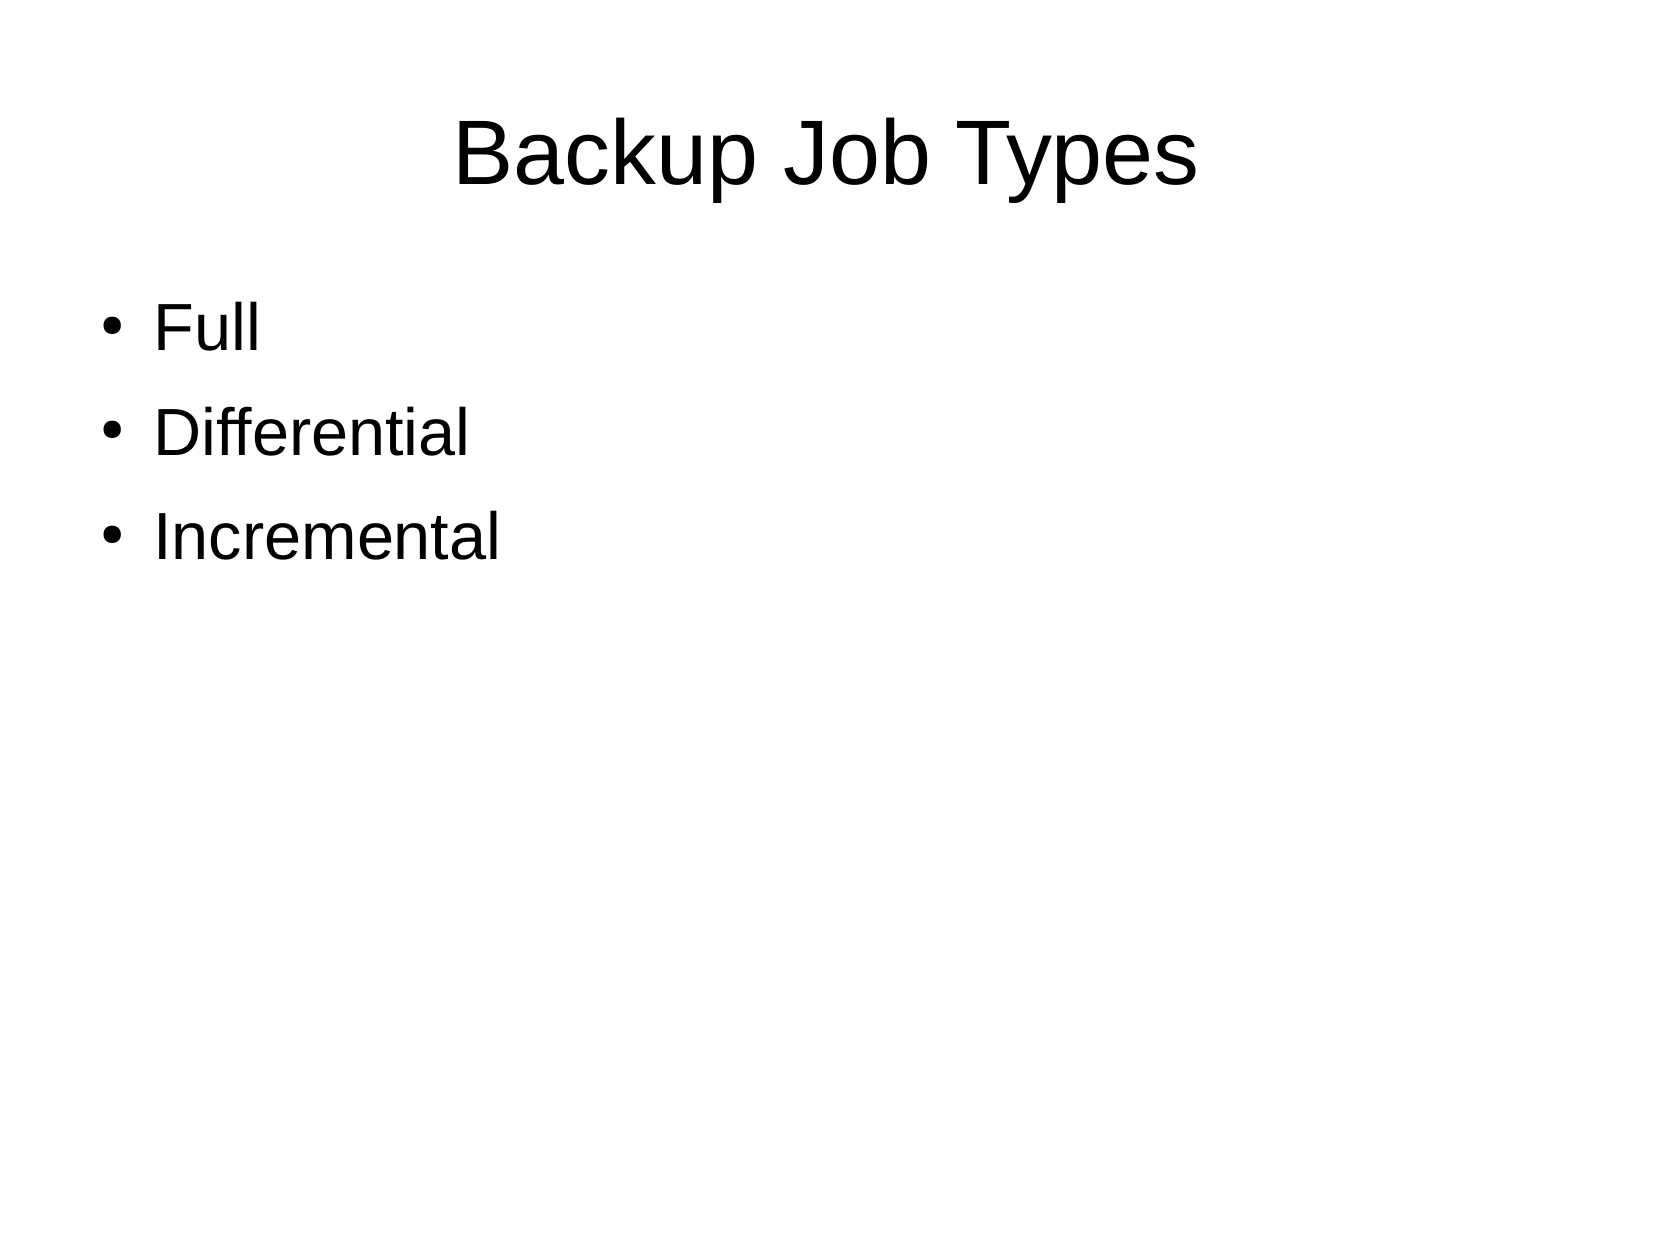

# Backup Job Types
Full
Differential
Incremental